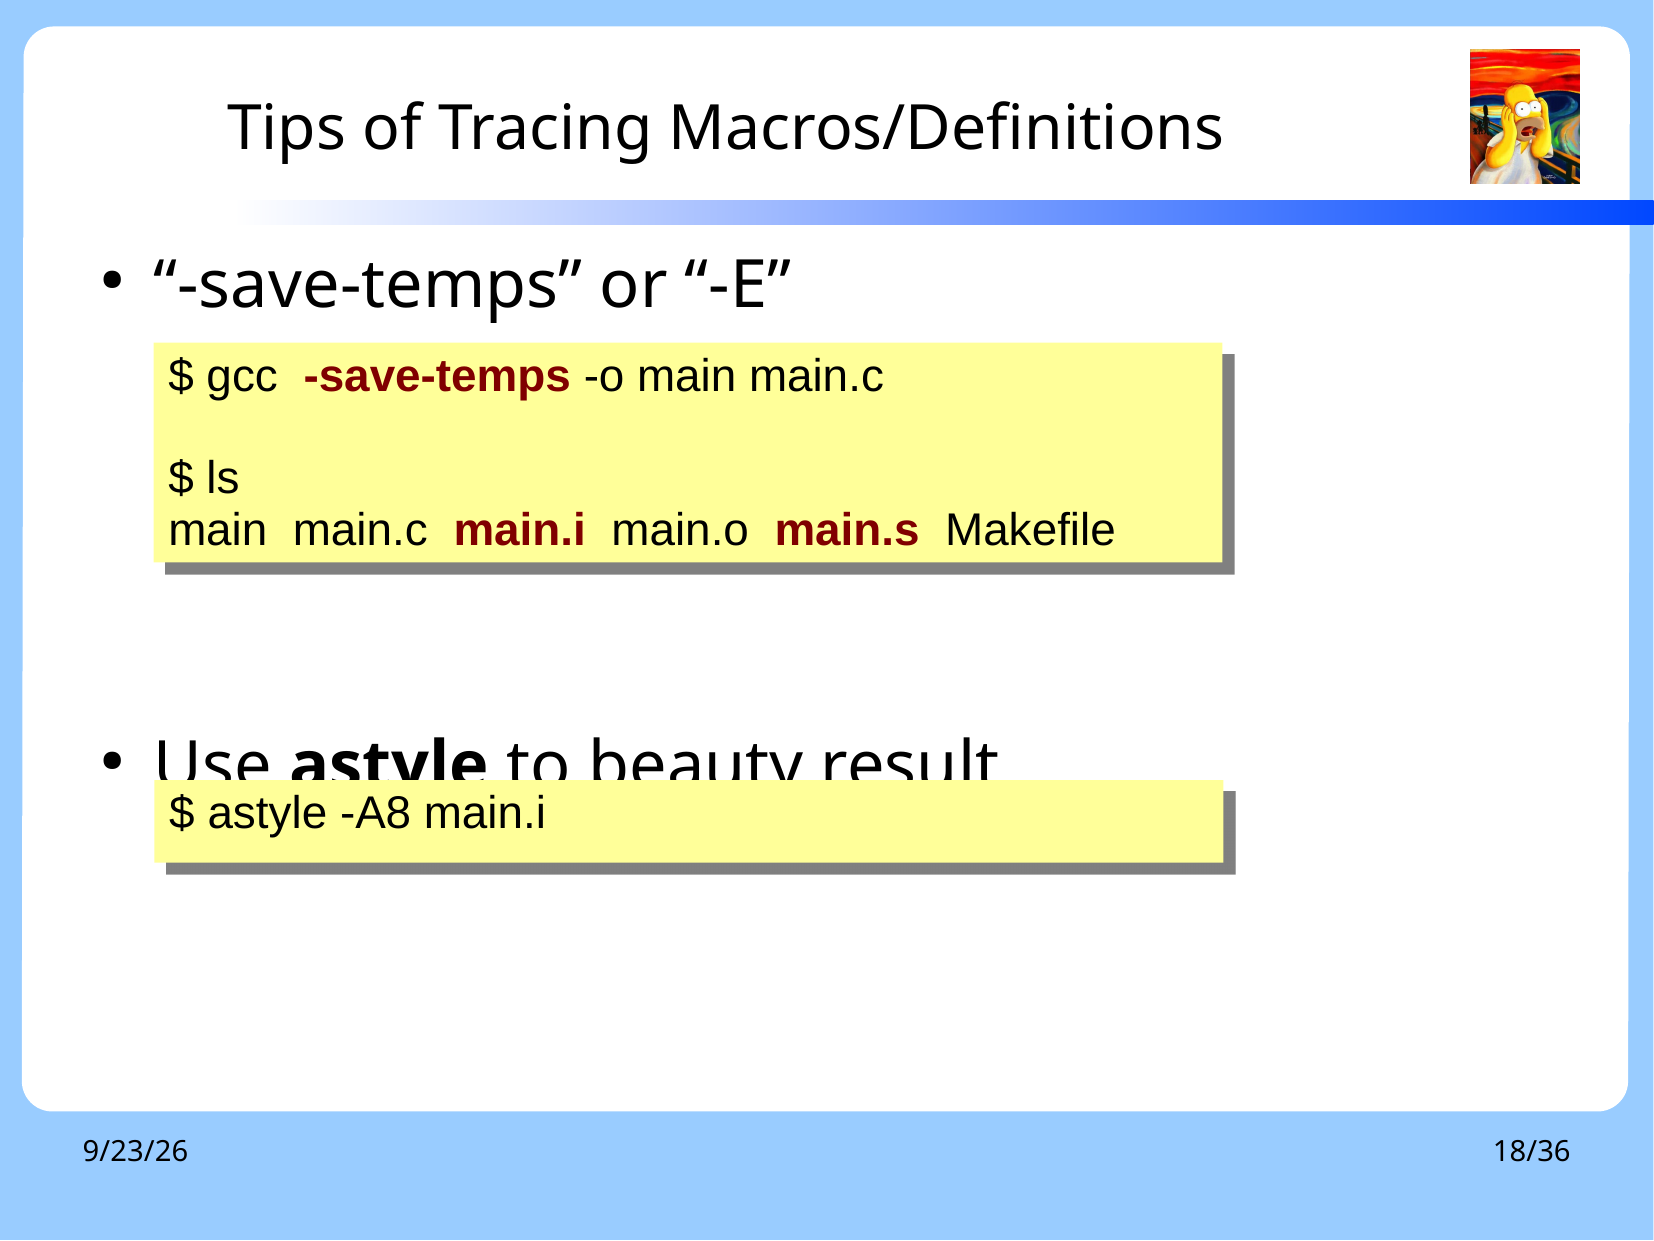

# Tips of Tracing Macros/Definitions
“-save-temps” or “-E”
Use astyle to beauty result
$ gcc -save-temps -o main main.c
$ ls
main main.c main.i main.o main.s Makefile
$ astyle -A8 main.i
18